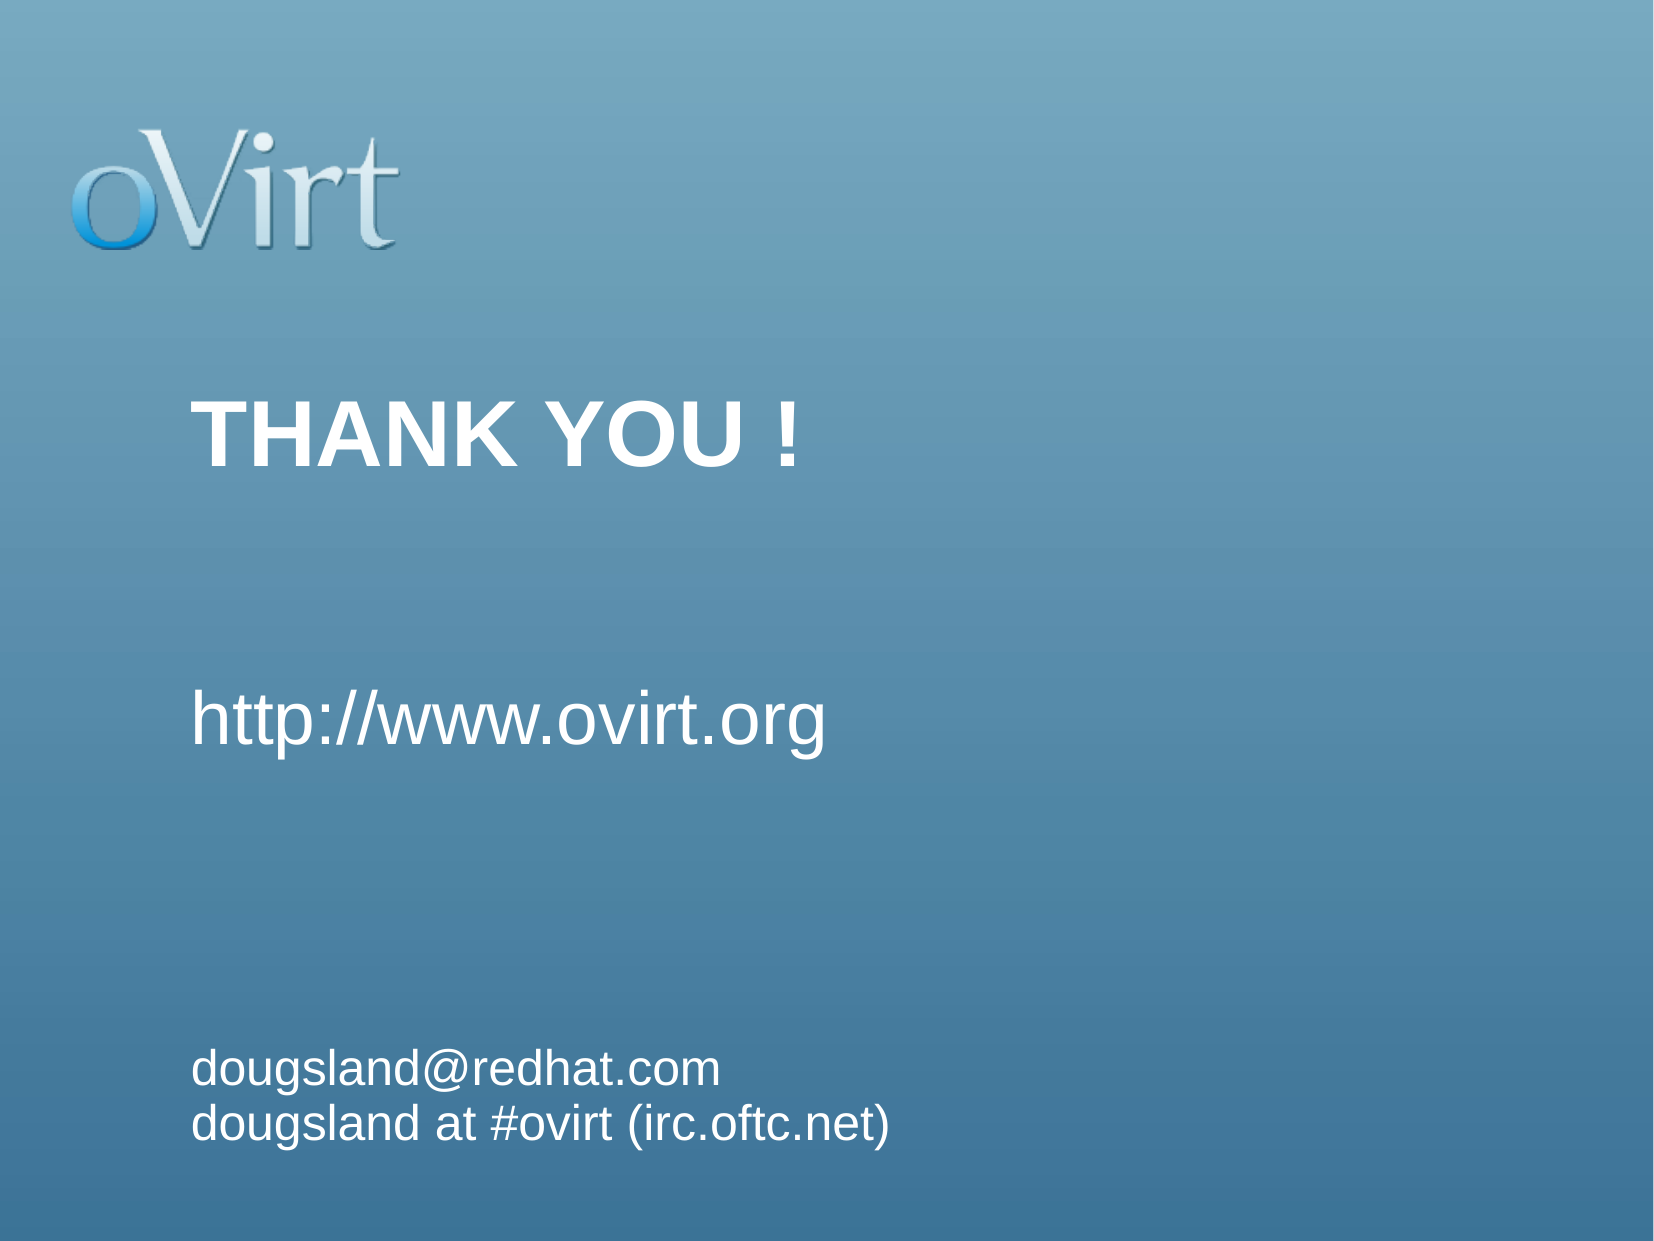

THANK YOU !
http://www.ovirt.org
dougsland@redhat.com
dougsland at #ovirt (irc.oftc.net)